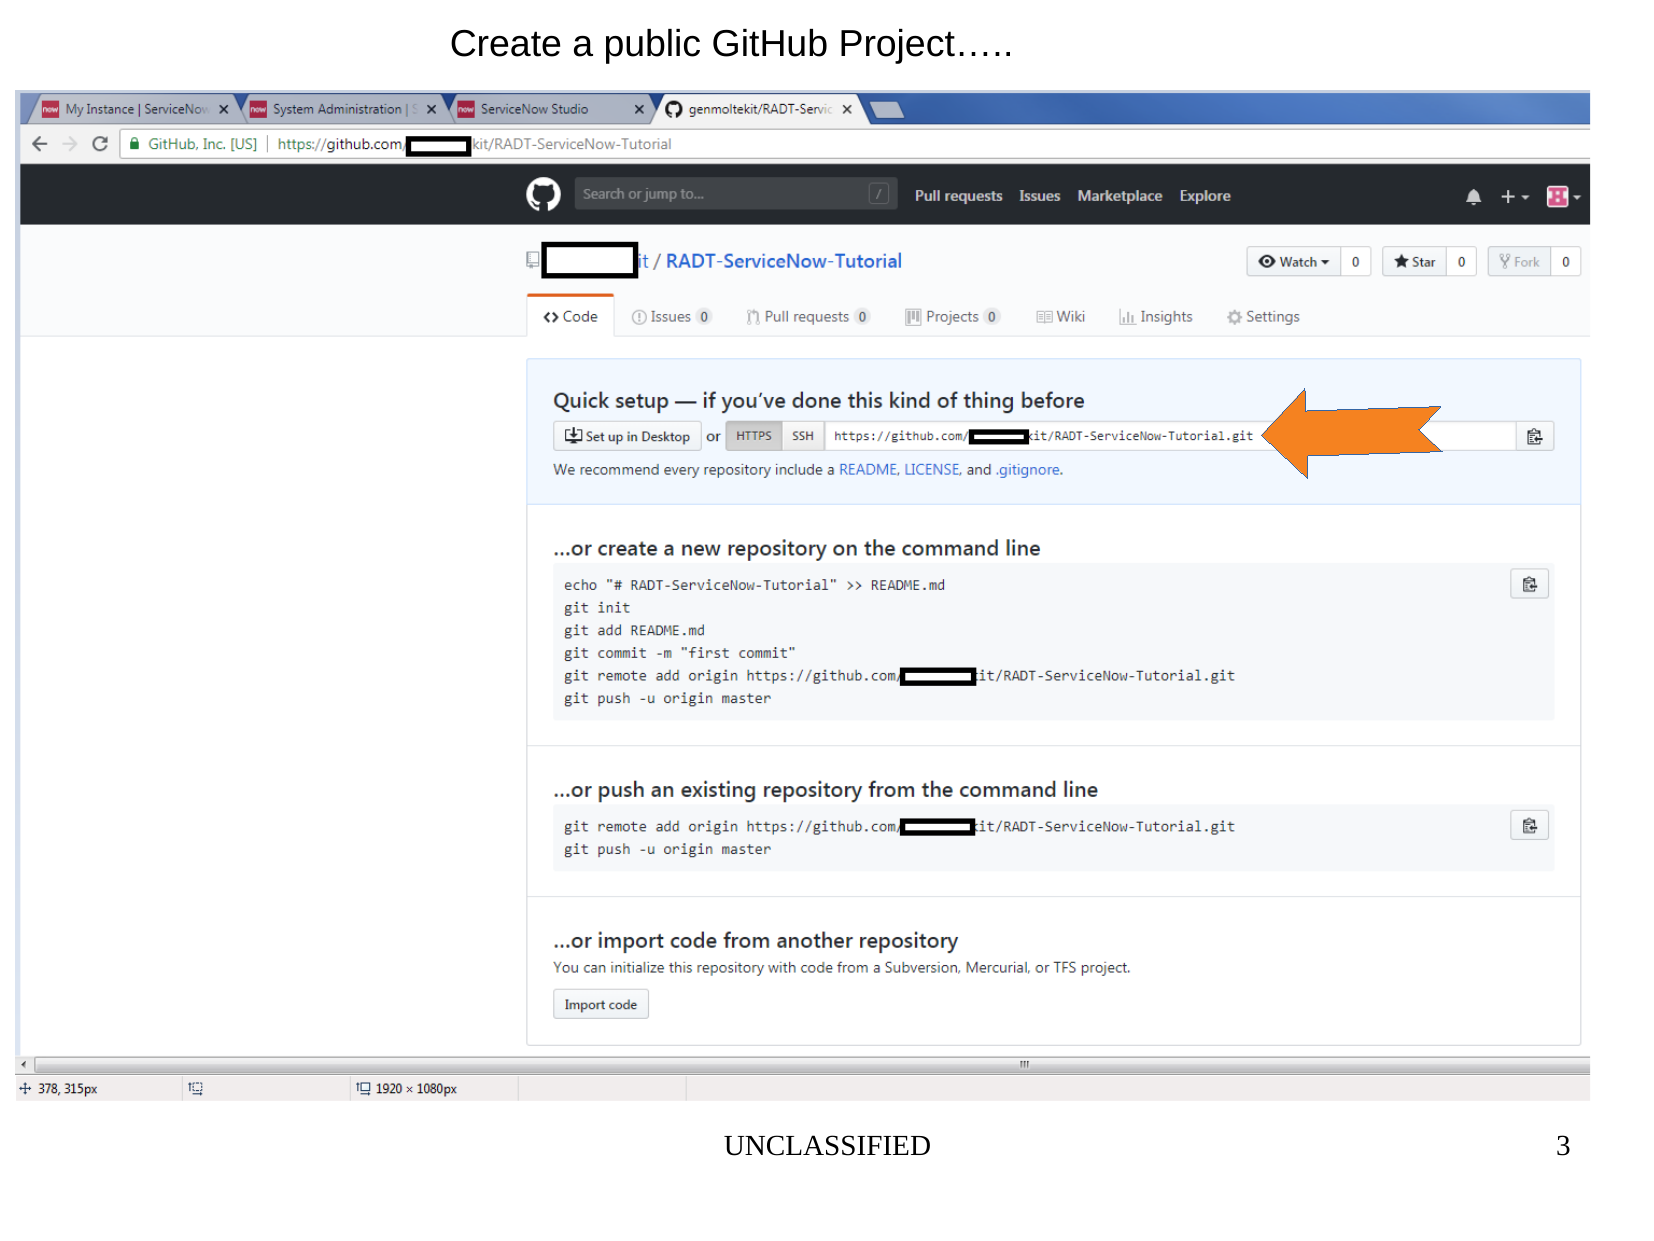

Create a public GitHub Project…..
UNCLASSIFIED
3